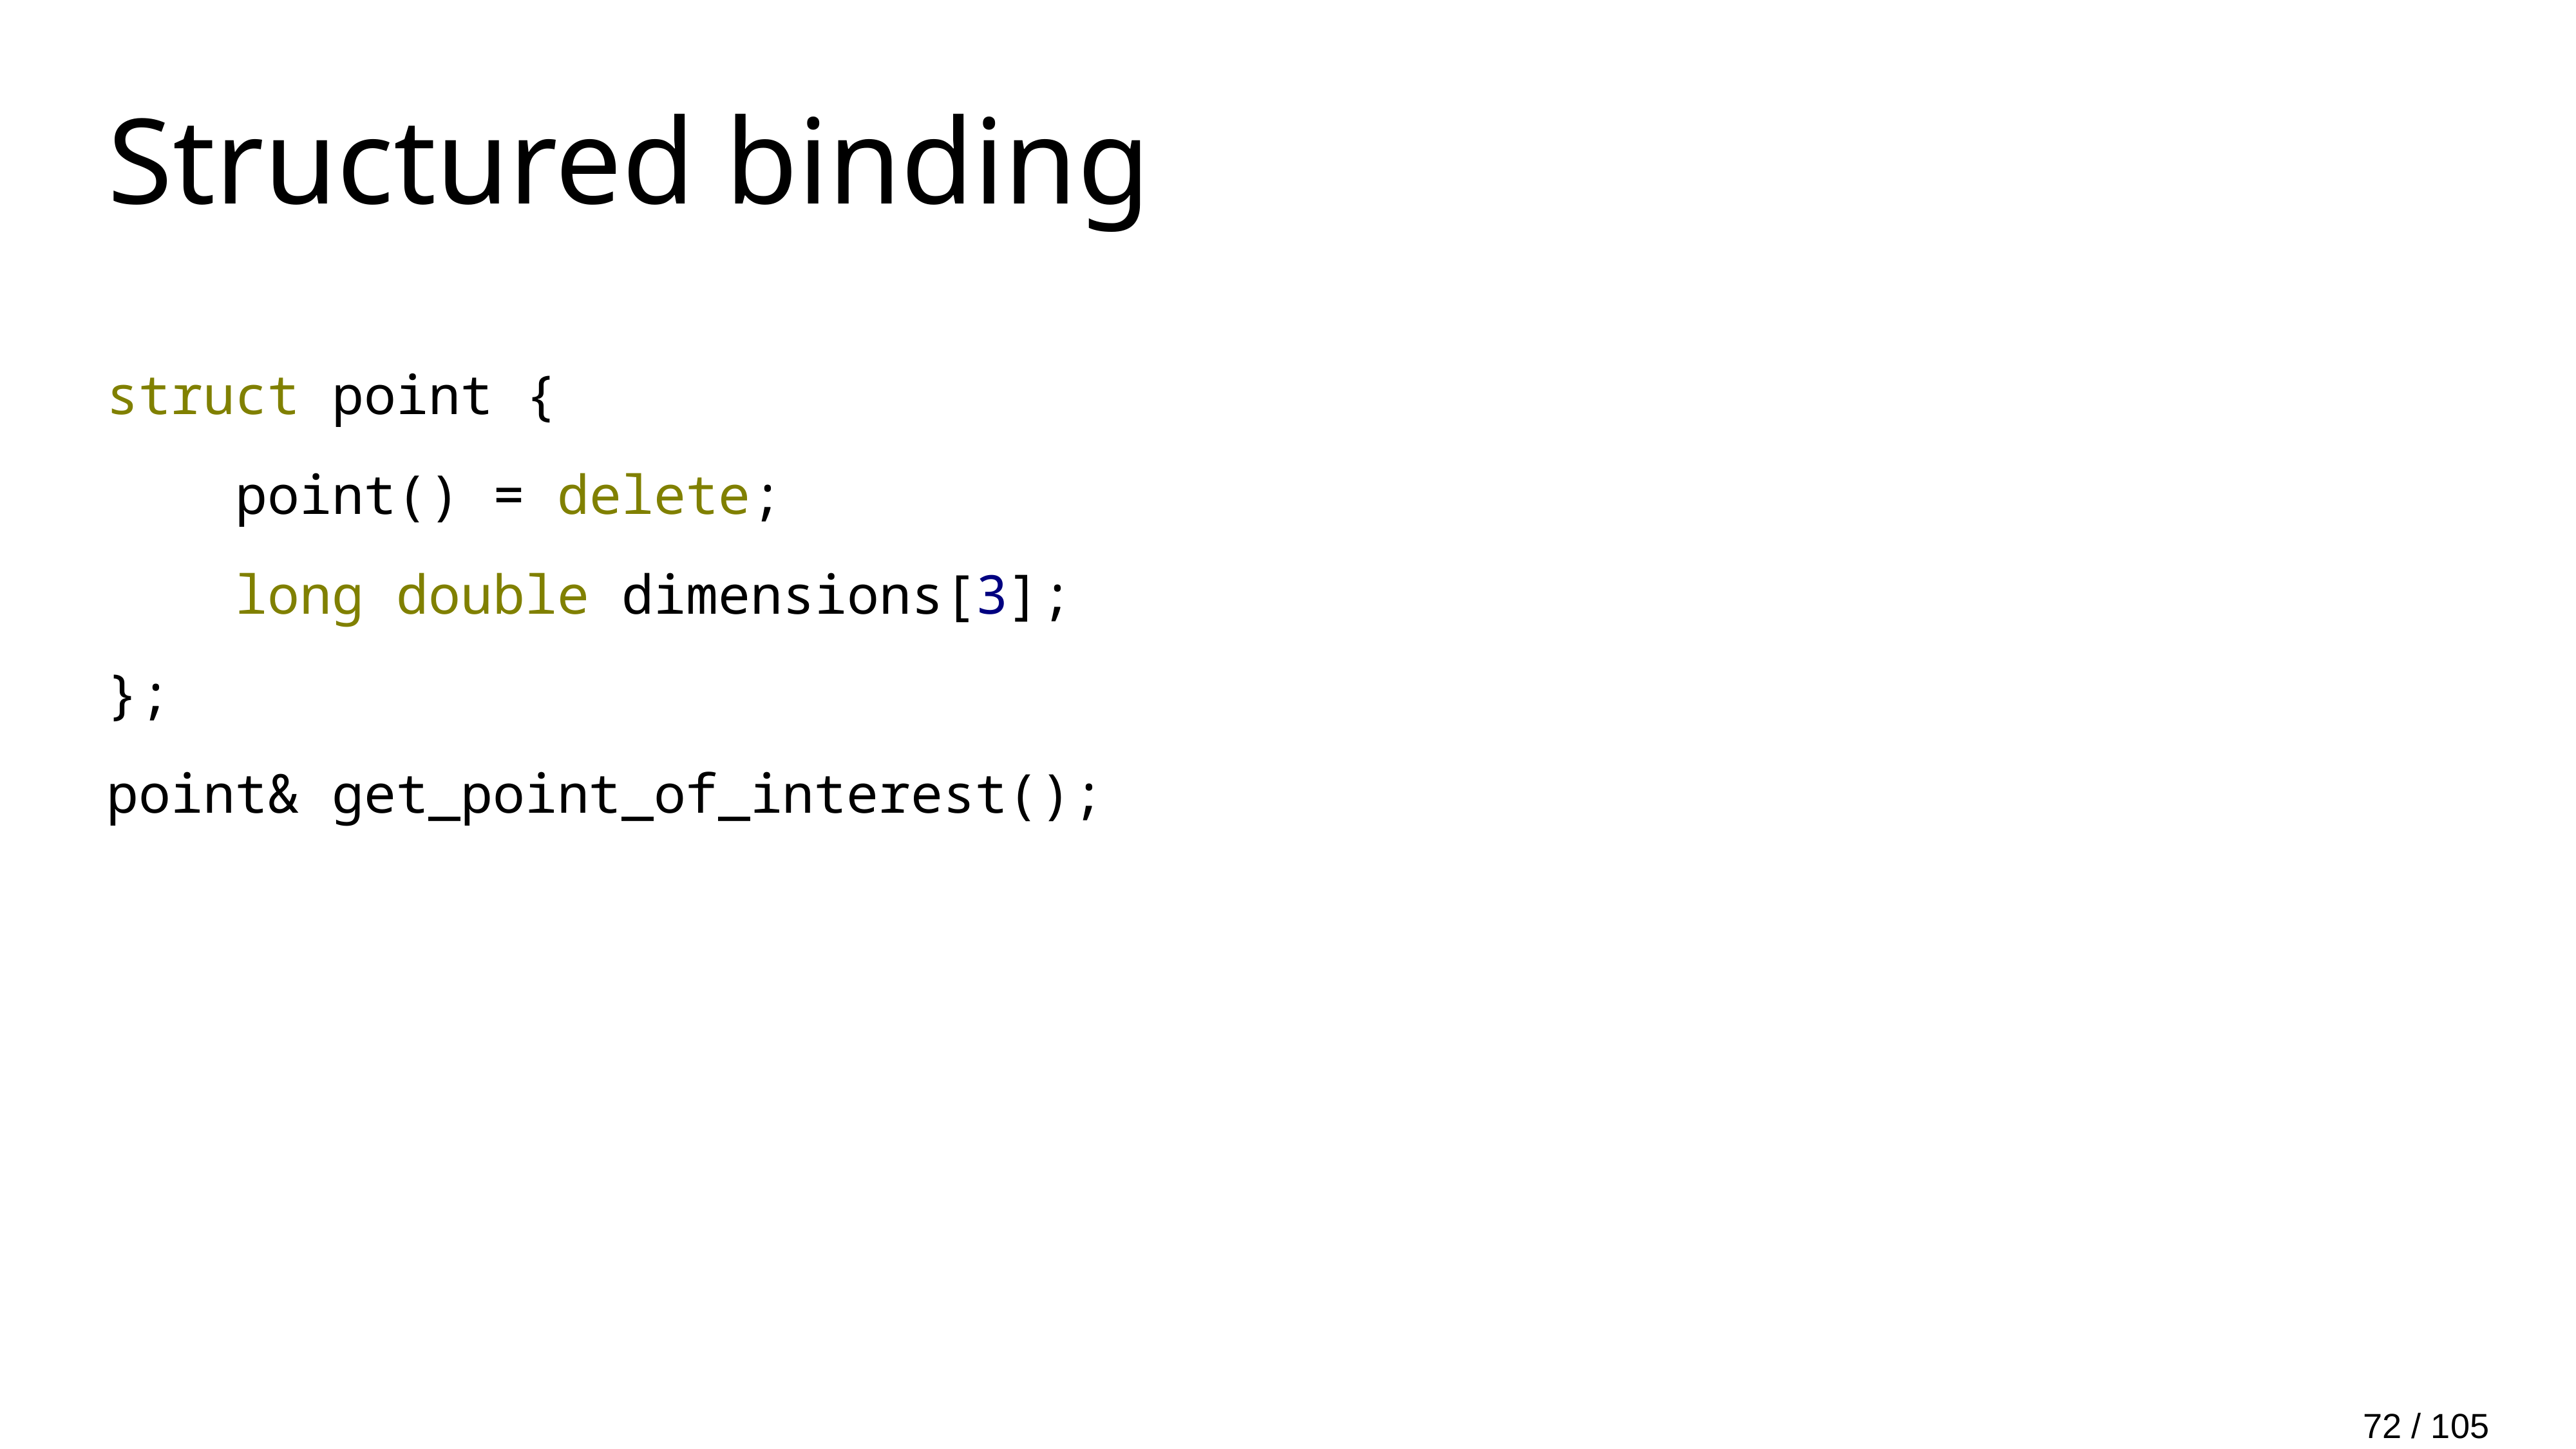

# Structured binding
struct point {
 point() = delete;
 long double dimensions[3];
};
point& get_point_of_interest();